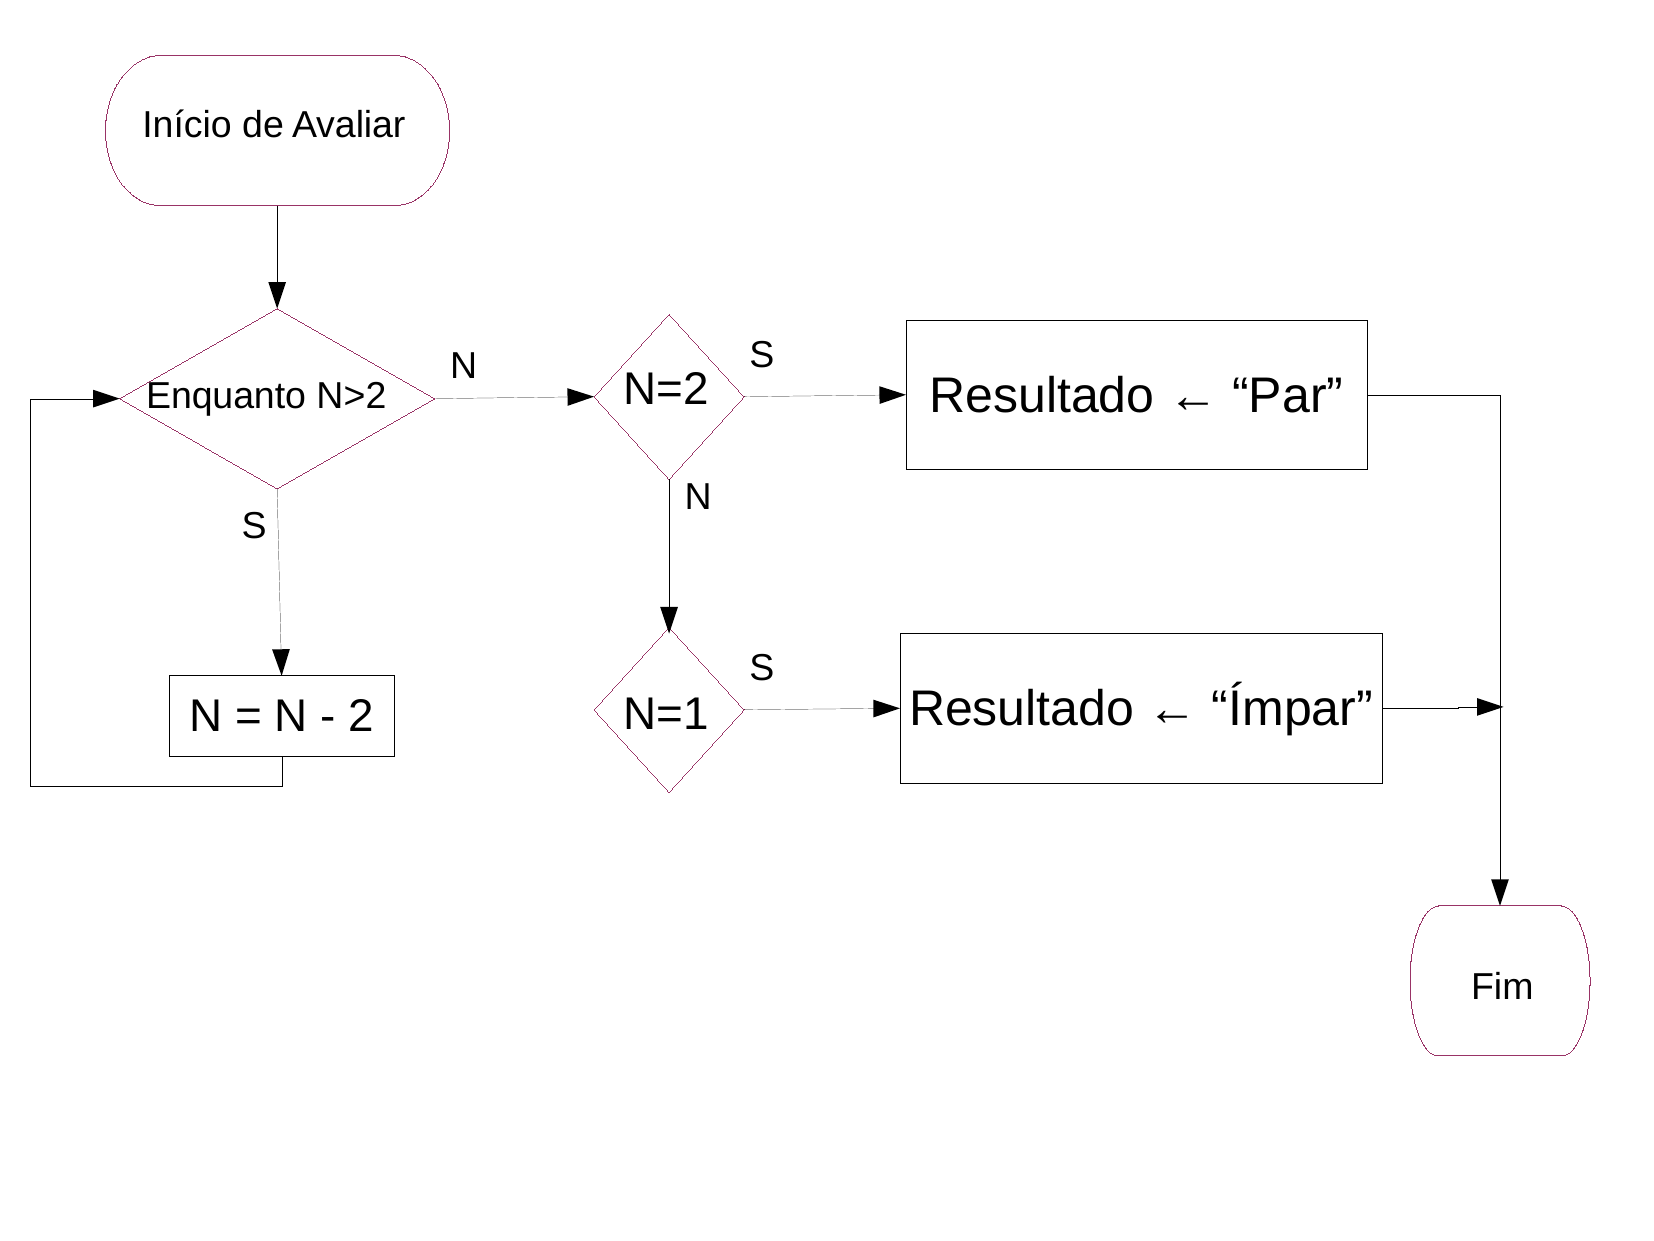

Início de Avaliar
Resultado ← “Par”
S
N
N=2
Enquanto N>2
N
S
Resultado ← “Ímpar”
S
N = N - 2
N=1
Fim